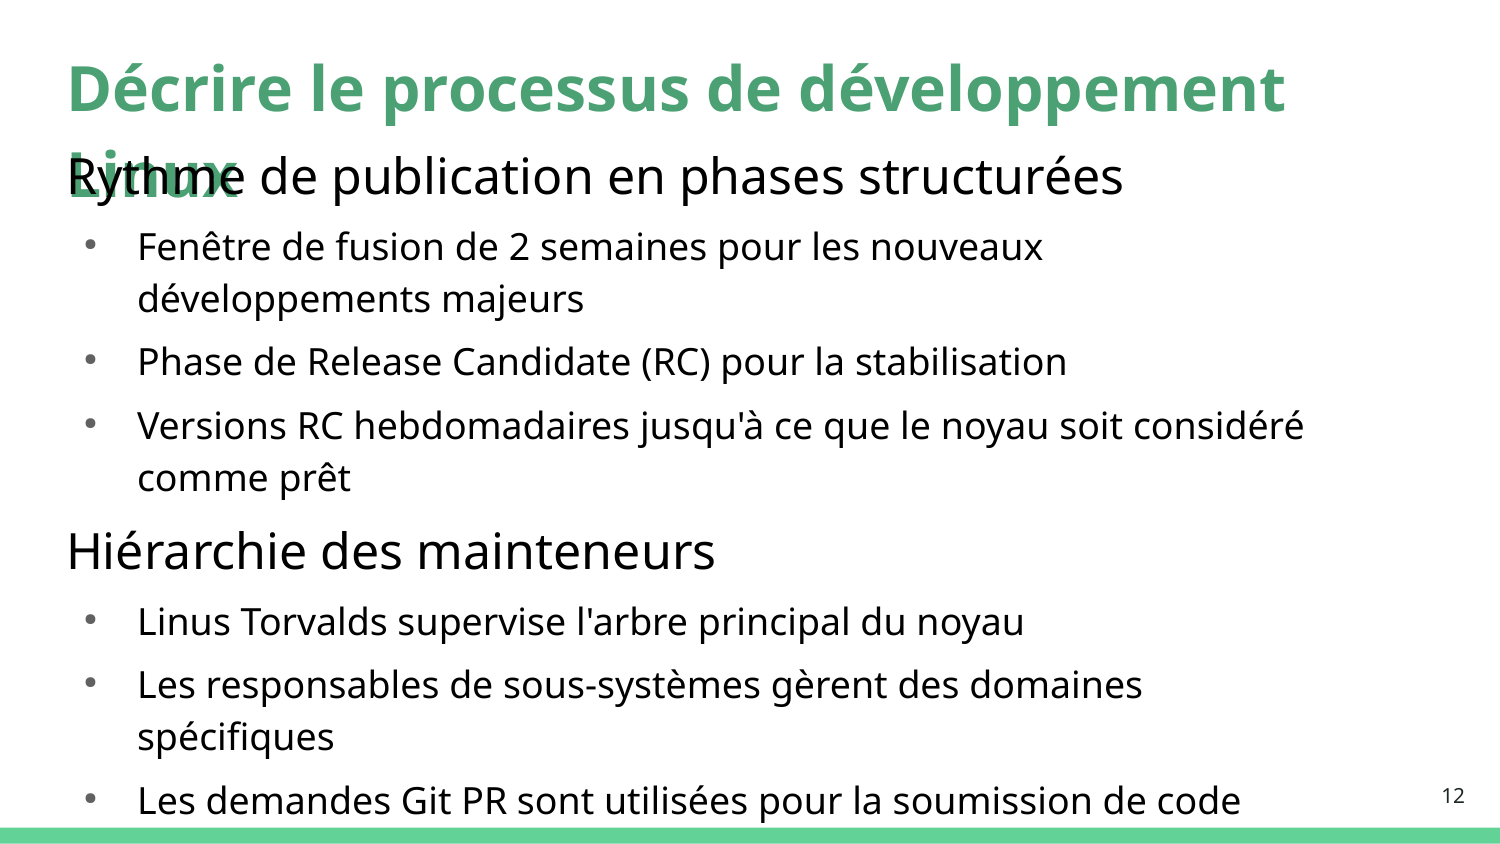

# Décrire le processus de développement Linux
Rythme de publication en phases structurées
Fenêtre de fusion de 2 semaines pour les nouveaux développements majeurs
Phase de Release Candidate (RC) pour la stabilisation
Versions RC hebdomadaires jusqu'à ce que le noyau soit considéré comme prêt
Hiérarchie des mainteneurs
Linus Torvalds supervise l'arbre principal du noyau
Les responsables de sous-systèmes gèrent des domaines spécifiques
Les demandes Git PR sont utilisées pour la soumission de code